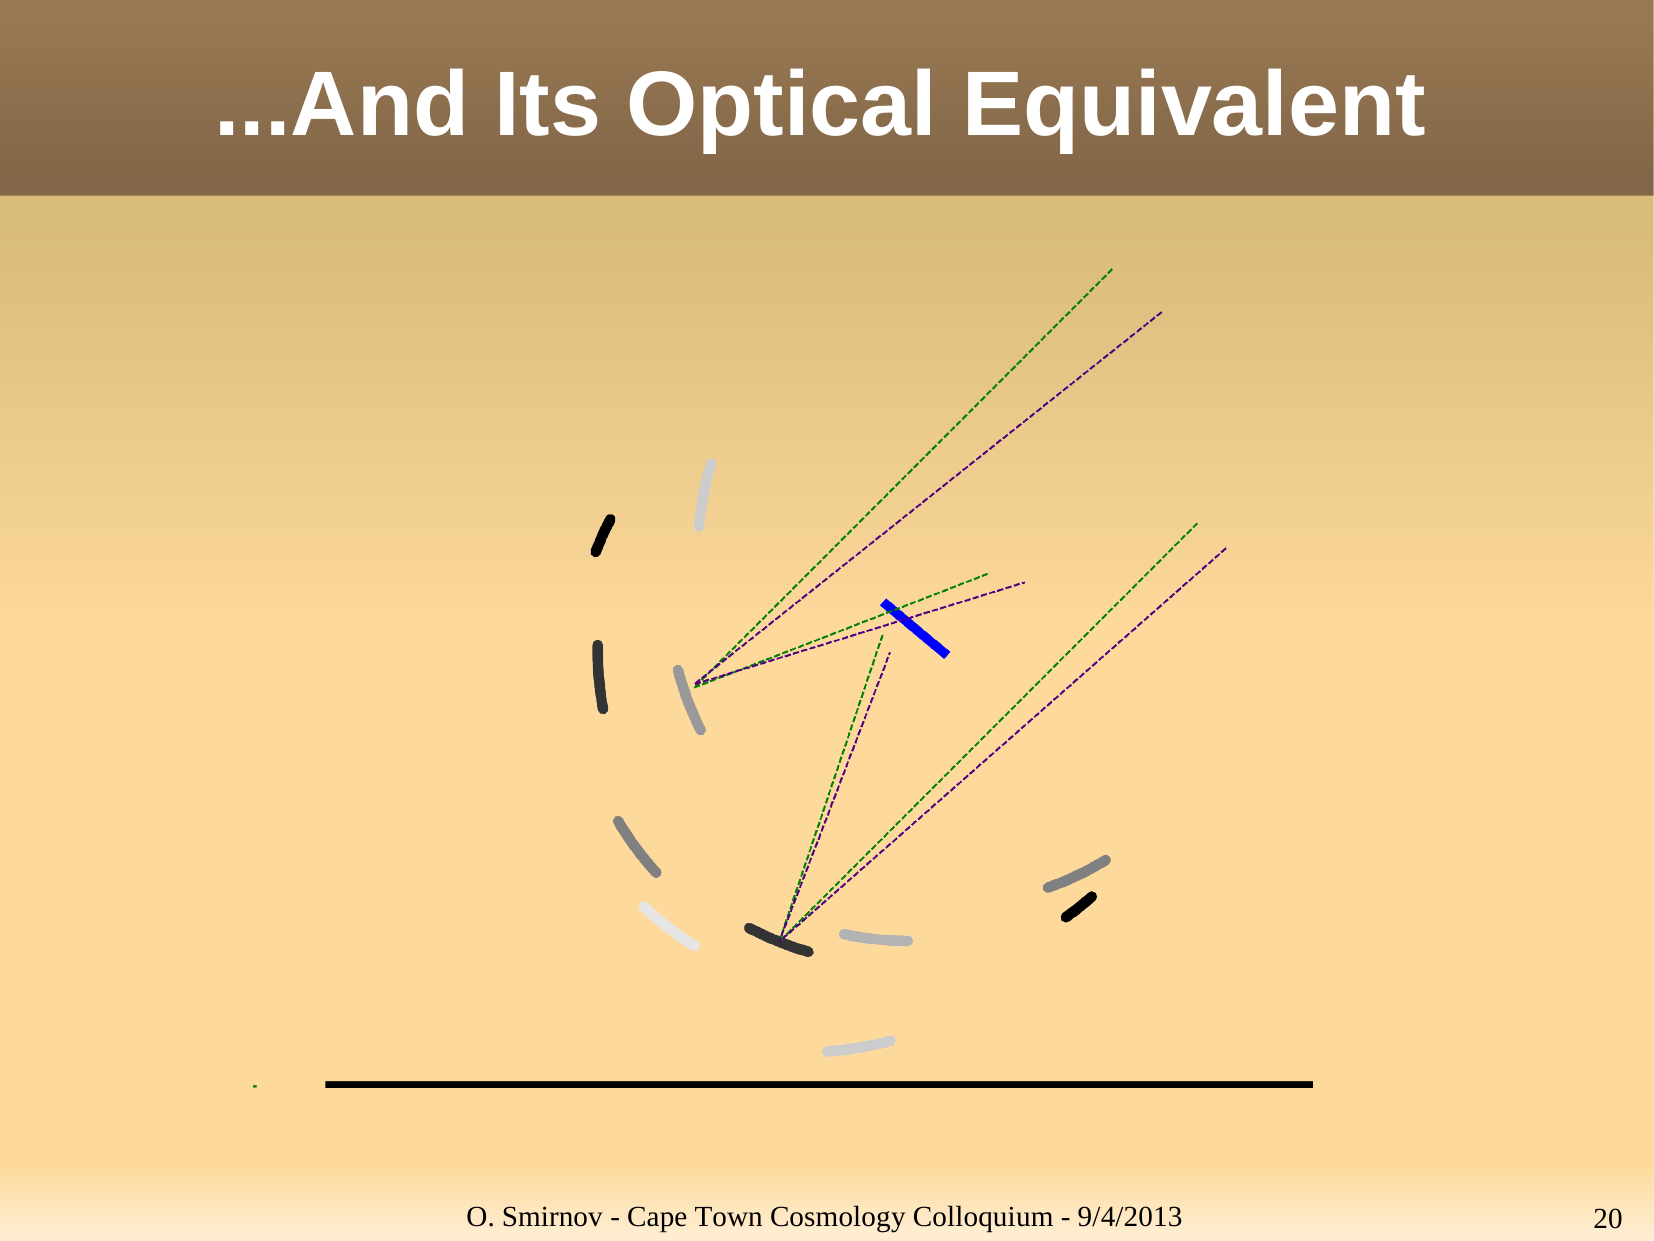

# ...And Its Optical Equivalent
O. Smirnov - Cape Town Cosmology Colloquium - 9/4/2013
20